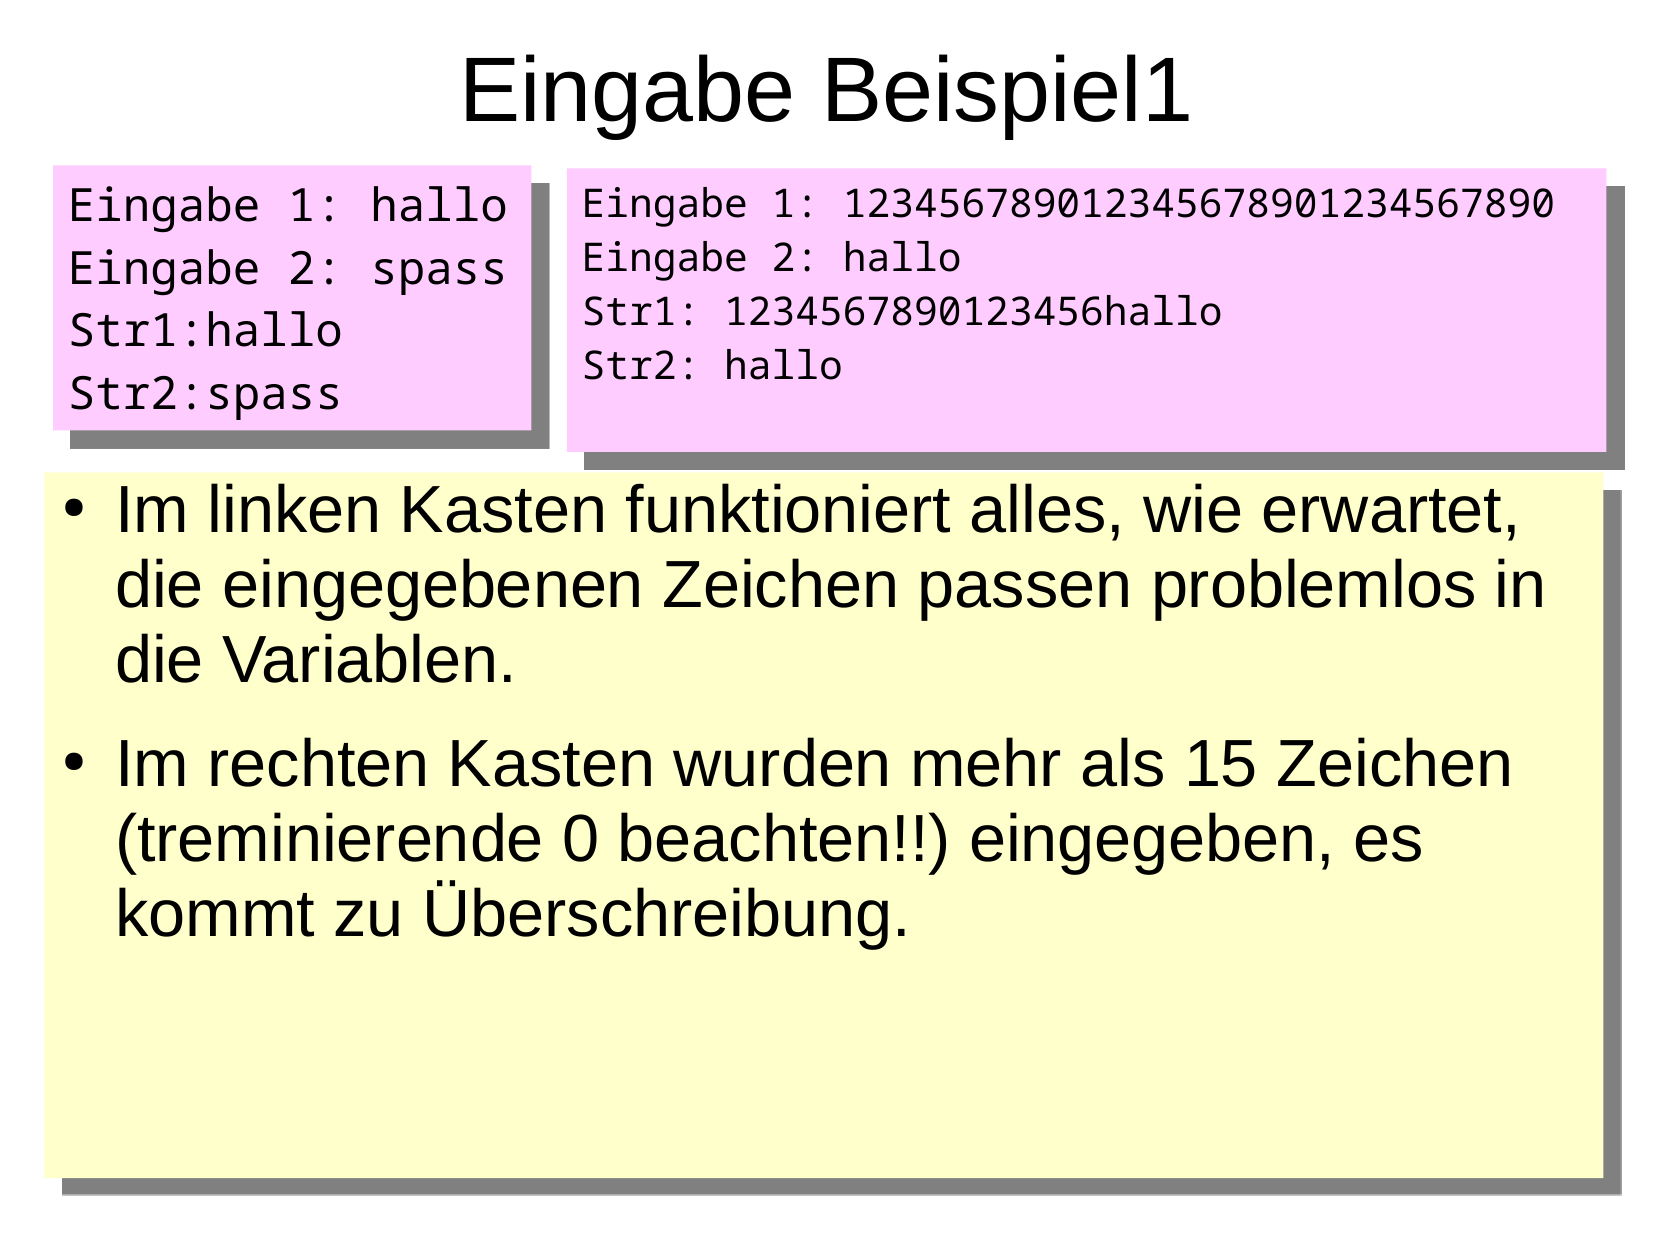

# Eingabe Beispiel1
Eingabe 1: hallo
Eingabe 2: spass
Str1:hallo
Str2:spass
Eingabe 1: 123456789012345678901234567890
Eingabe 2: hallo
Str1: 1234567890123456hallo
Str2: hallo
Im linken Kasten funktioniert alles, wie erwartet, die eingegebenen Zeichen passen problemlos in die Variablen.
Im rechten Kasten wurden mehr als 15 Zeichen (treminierende 0 beachten!!) eingegeben, es kommt zu Überschreibung.
23